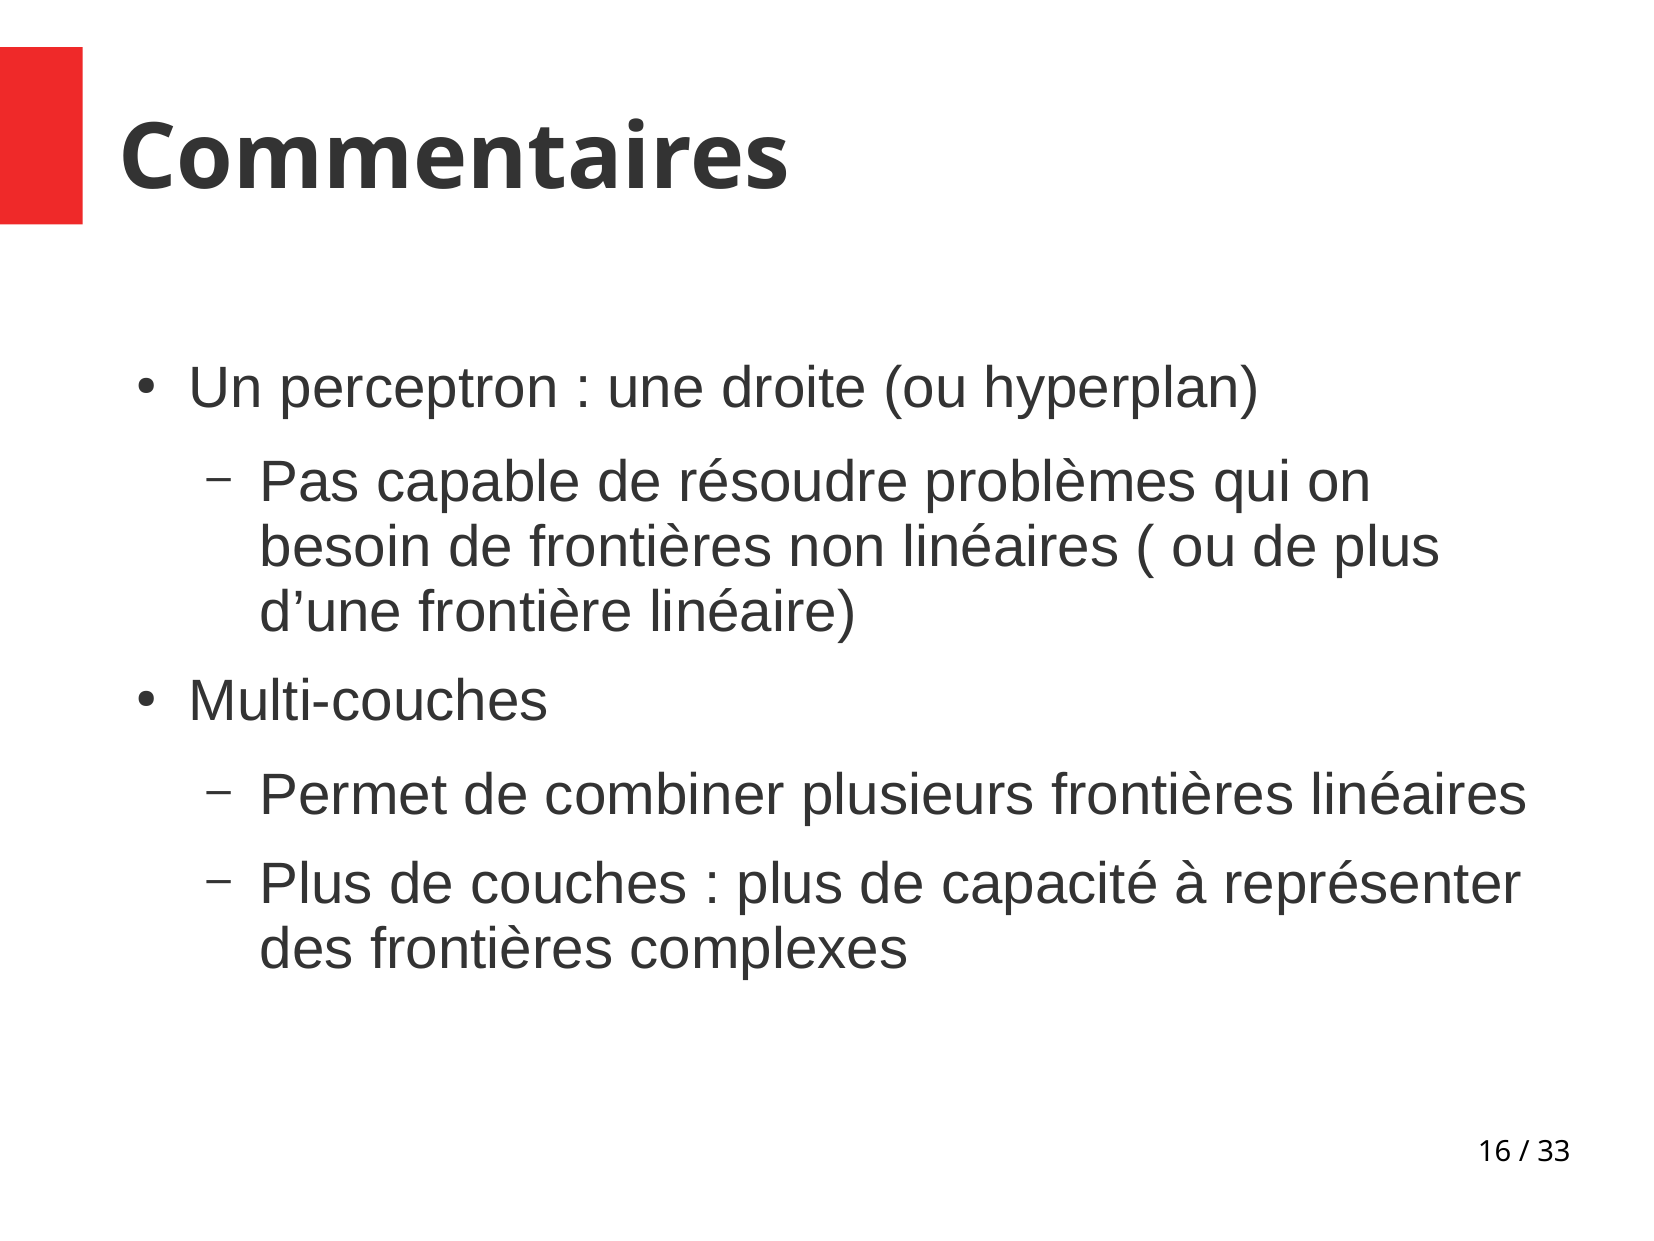

# Commentaires
Un perceptron : une droite (ou hyperplan)
Pas capable de résoudre problèmes qui on besoin de frontières non linéaires ( ou de plus d’une frontière linéaire)
Multi-couches
Permet de combiner plusieurs frontières linéaires
Plus de couches : plus de capacité à représenter des frontières complexes
16